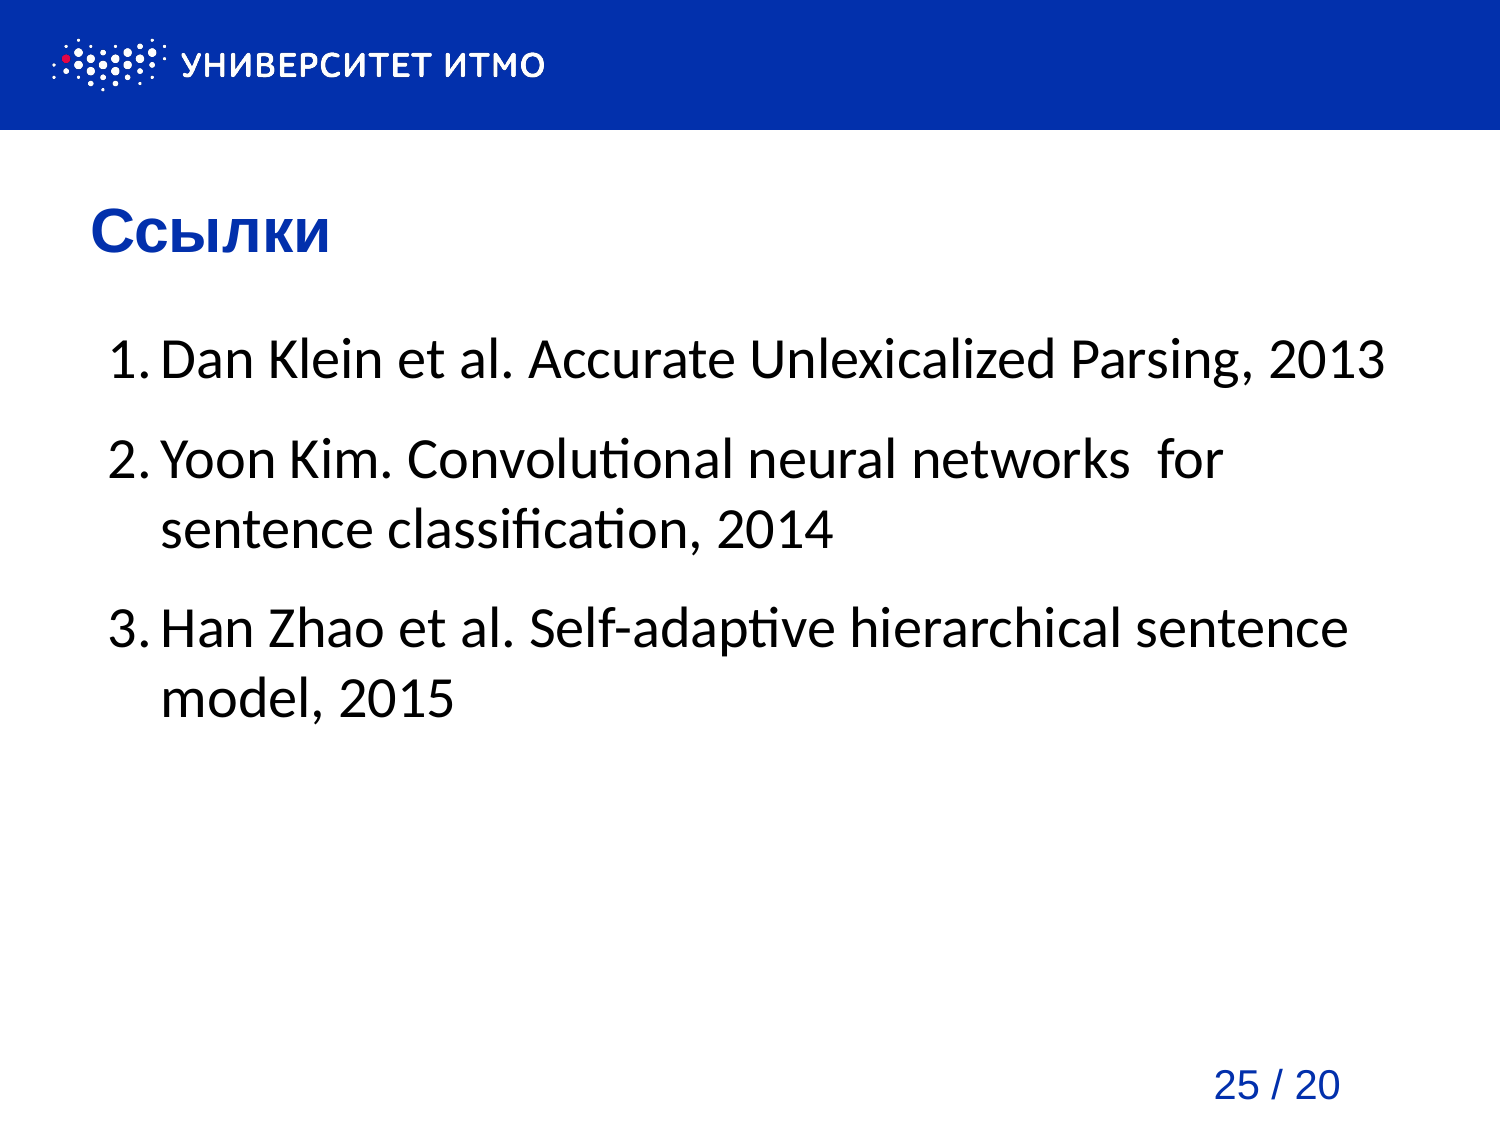

Ссылки
# Dan Klein et al. Accurate Unlexicalized Parsing, 2013
Yoon Kim. Convolutional neural networks for sentence classification, 2014
Han Zhao et al. Self-adaptive hierarchical sentence model, 2015